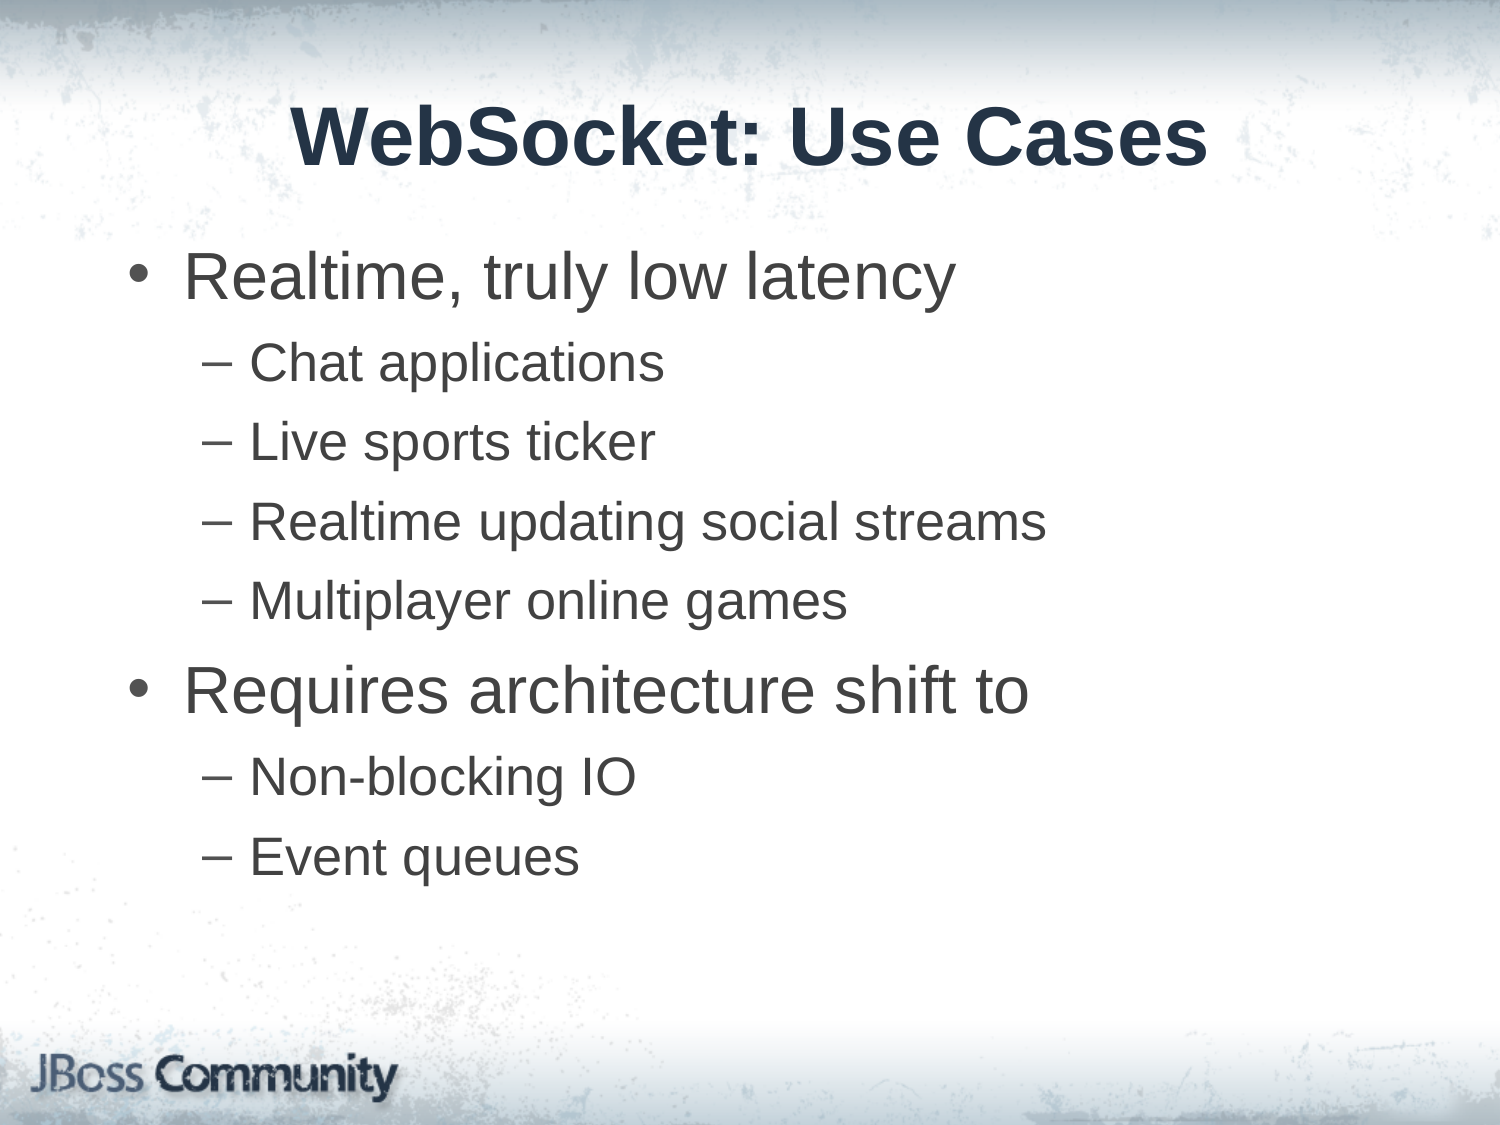

# WebSocket: Use Cases
Realtime, truly low latency
Chat applications
Live sports ticker
Realtime updating social streams
Multiplayer online games
Requires architecture shift to
Non-blocking IO
Event queues